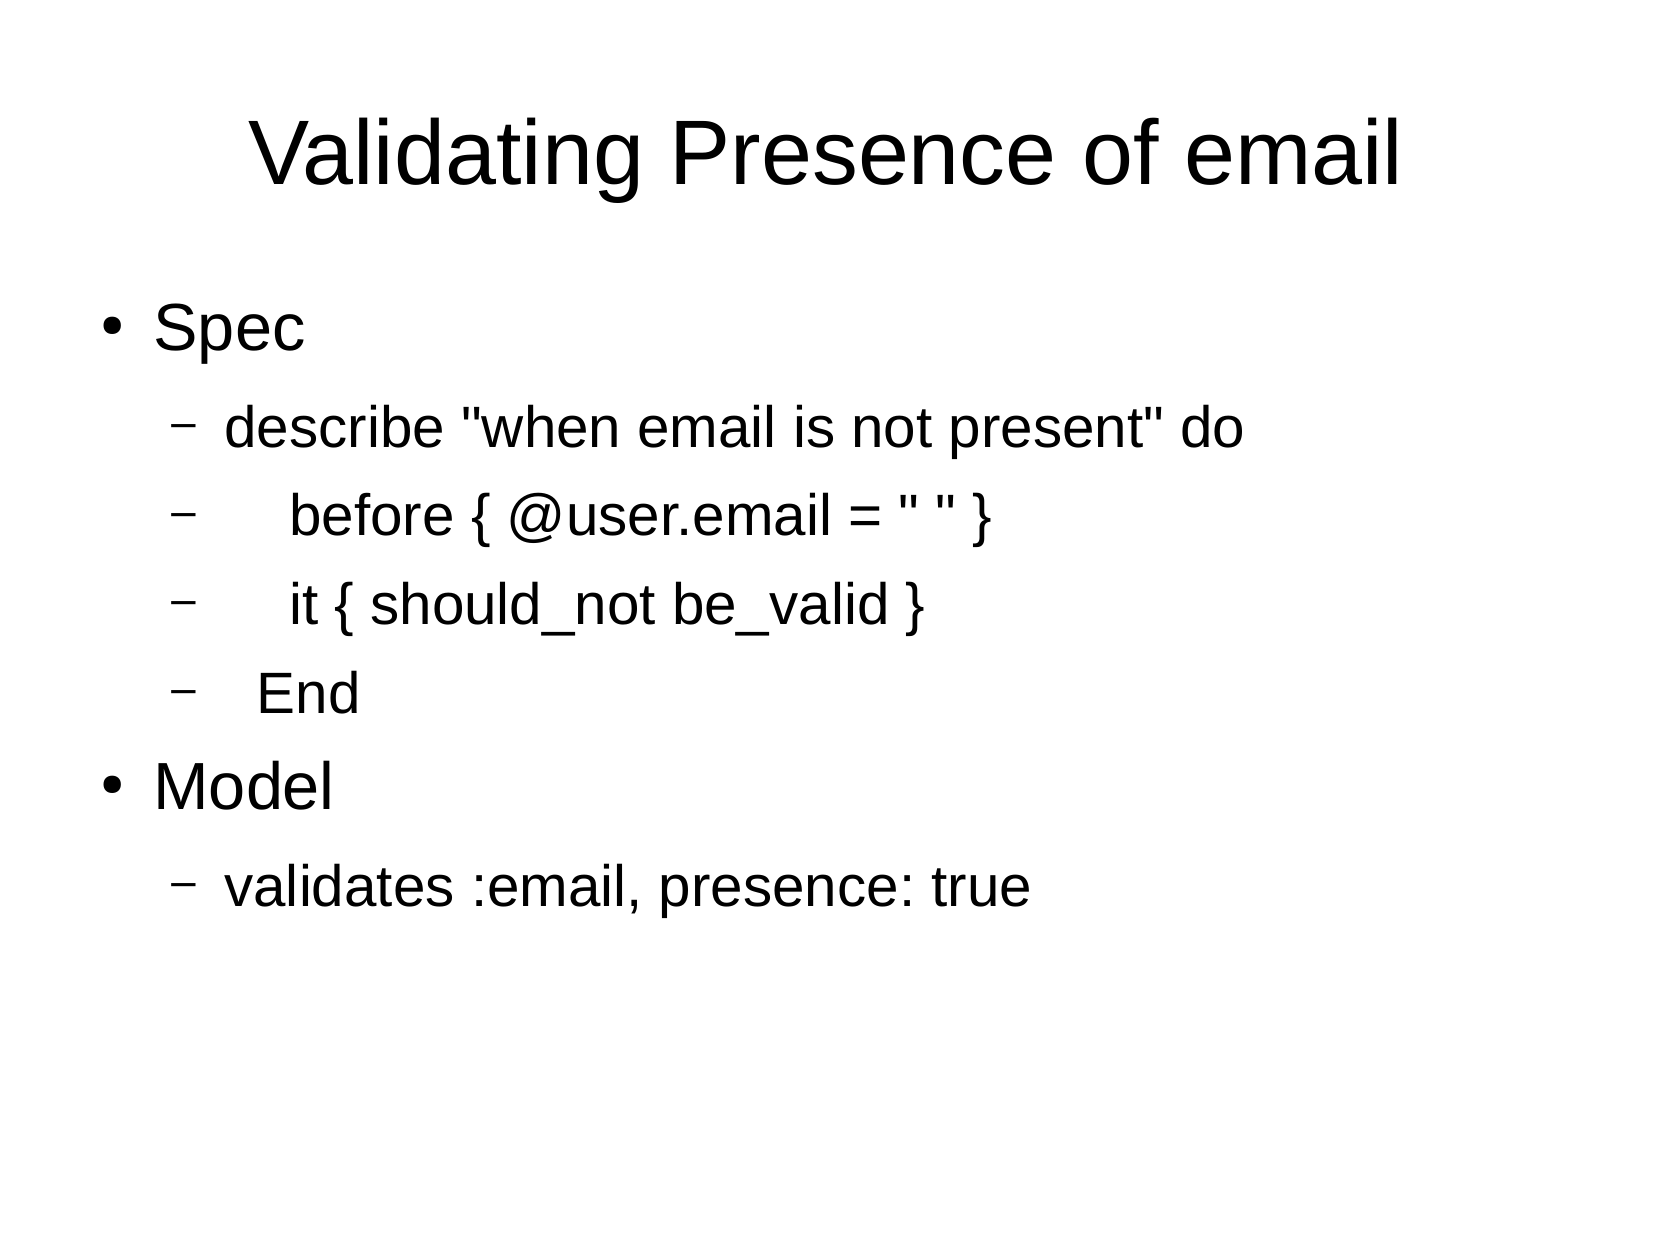

# Validating Presence of email
Spec
describe "when email is not present" do
 before { @user.email = " " }
 it { should_not be_valid }
 End
Model
validates :email, presence: true